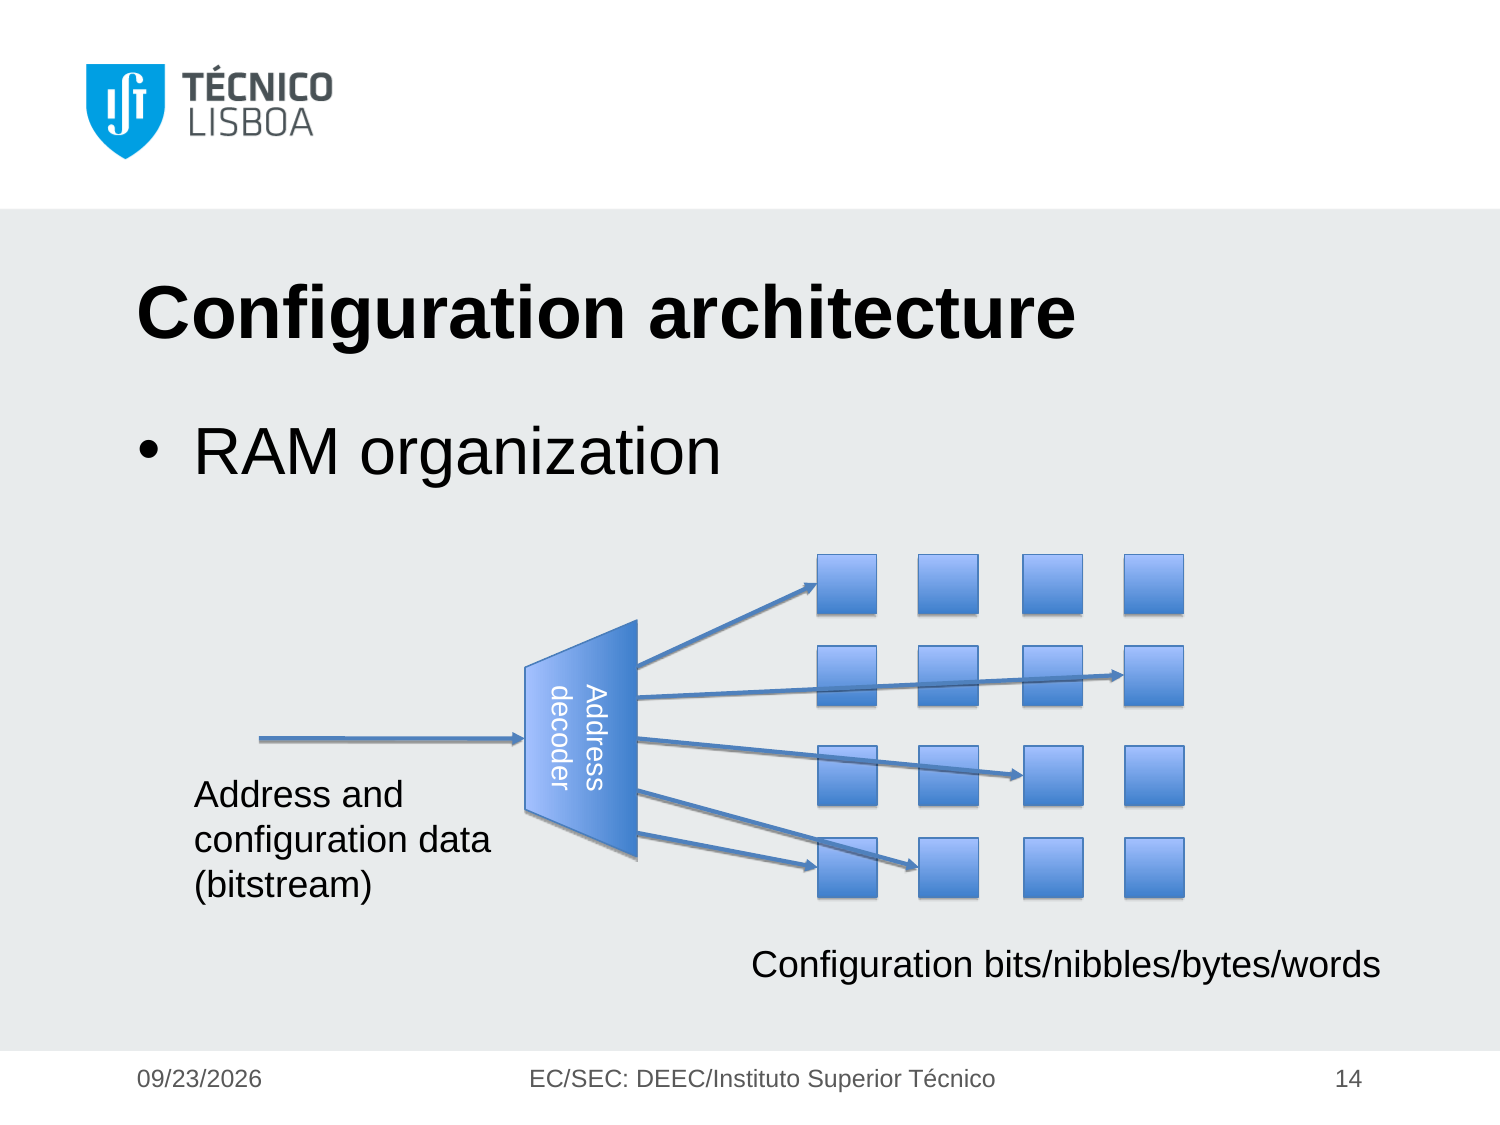

# Configuration architecture
RAM organization
Address decoder
Address and configuration data
(bitstream)
Configuration bits/nibbles/bytes/words
EC/SEC: DEEC/Instituto Superior Técnico